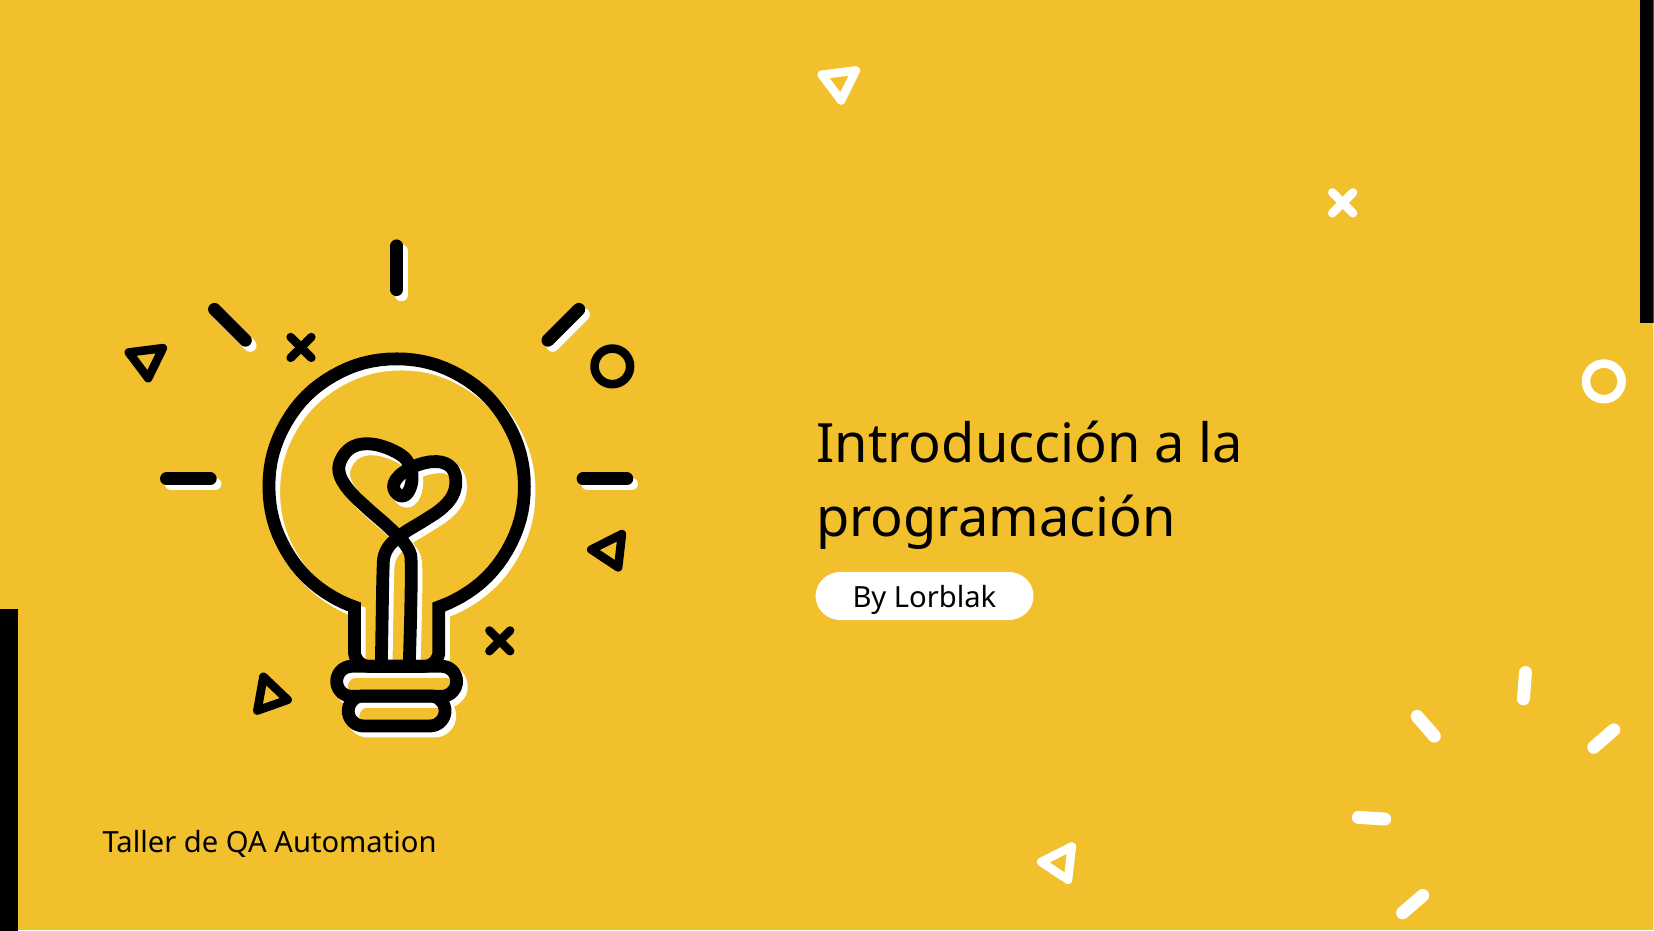

# Introducción a la programación
By Lorblak
Taller de QA Automation